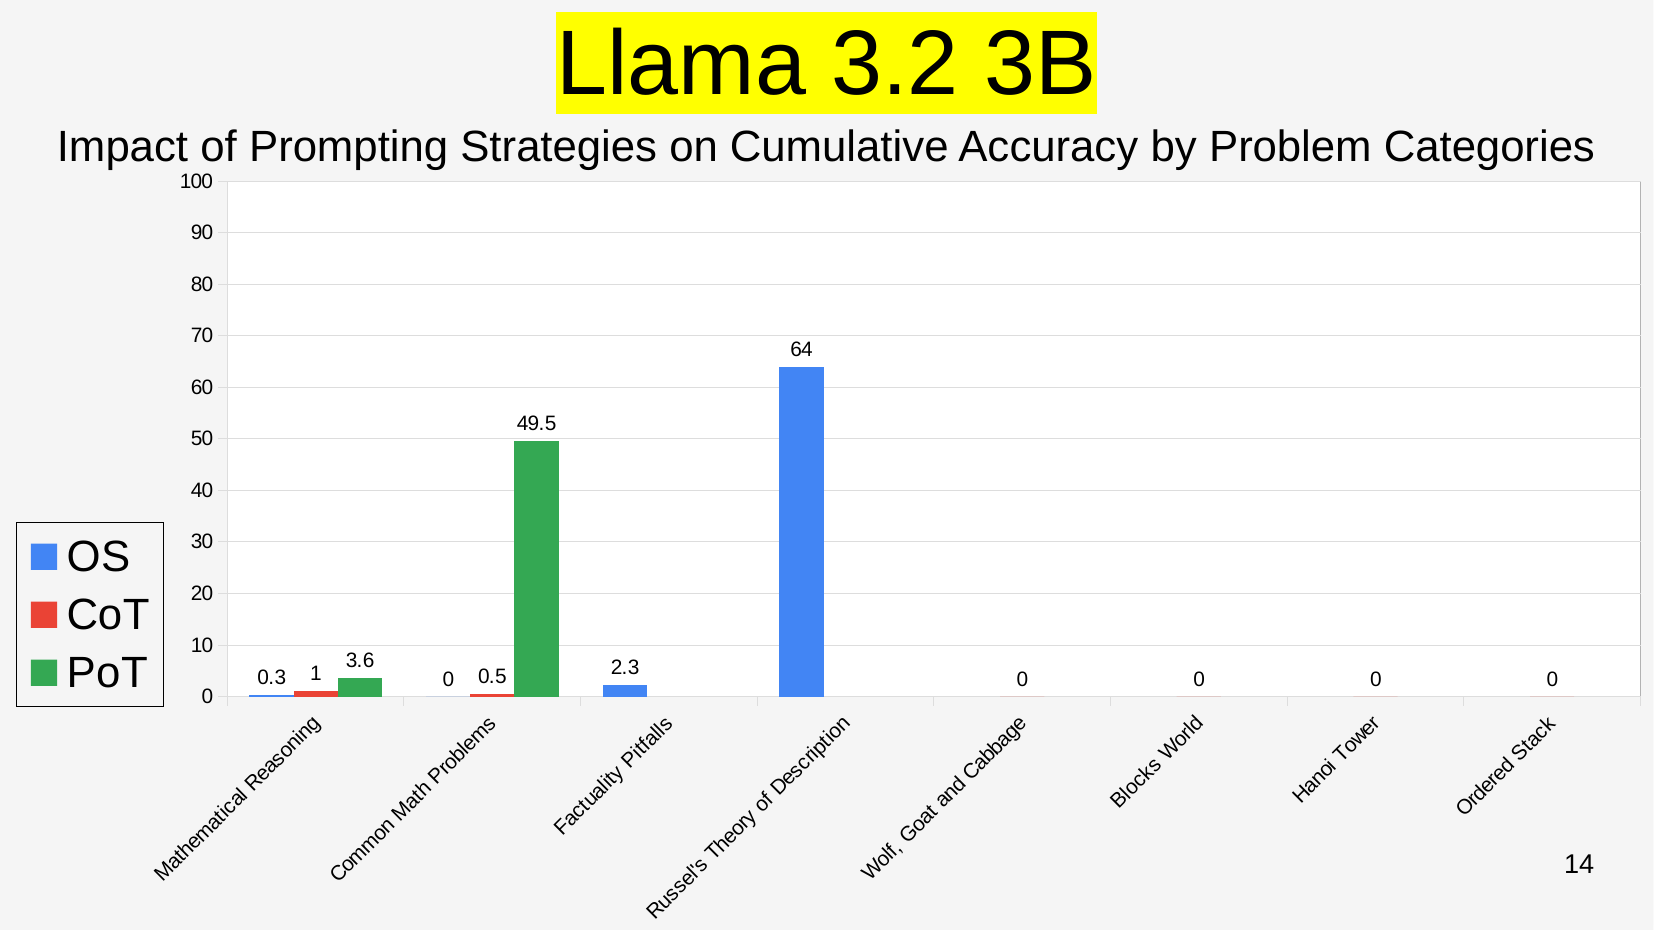

# Llama 3.2 3B
Impact of Prompting Strategies on Cumulative Accuracy by Problem Categories
### Chart
| Category | OS | CoT | PoT |
|---|---|---|---|
| Mathematical Reasoning | 0.3 | 1.0 | 3.6 |
| Common Math Problems | 0.0 | 0.5 | 49.5 |
| Factuality Pitfalls | 2.3 | None | None |
| Russel's Theory of Description | 64.0 | None | None |
| Wolf, Goat and Cabbage | None | 0.0 | None |
| Blocks World | None | 0.0 | None |
| Hanoi Tower | None | 0.0 | None |
| Ordered Stack | None | 0.0 | None |14
14